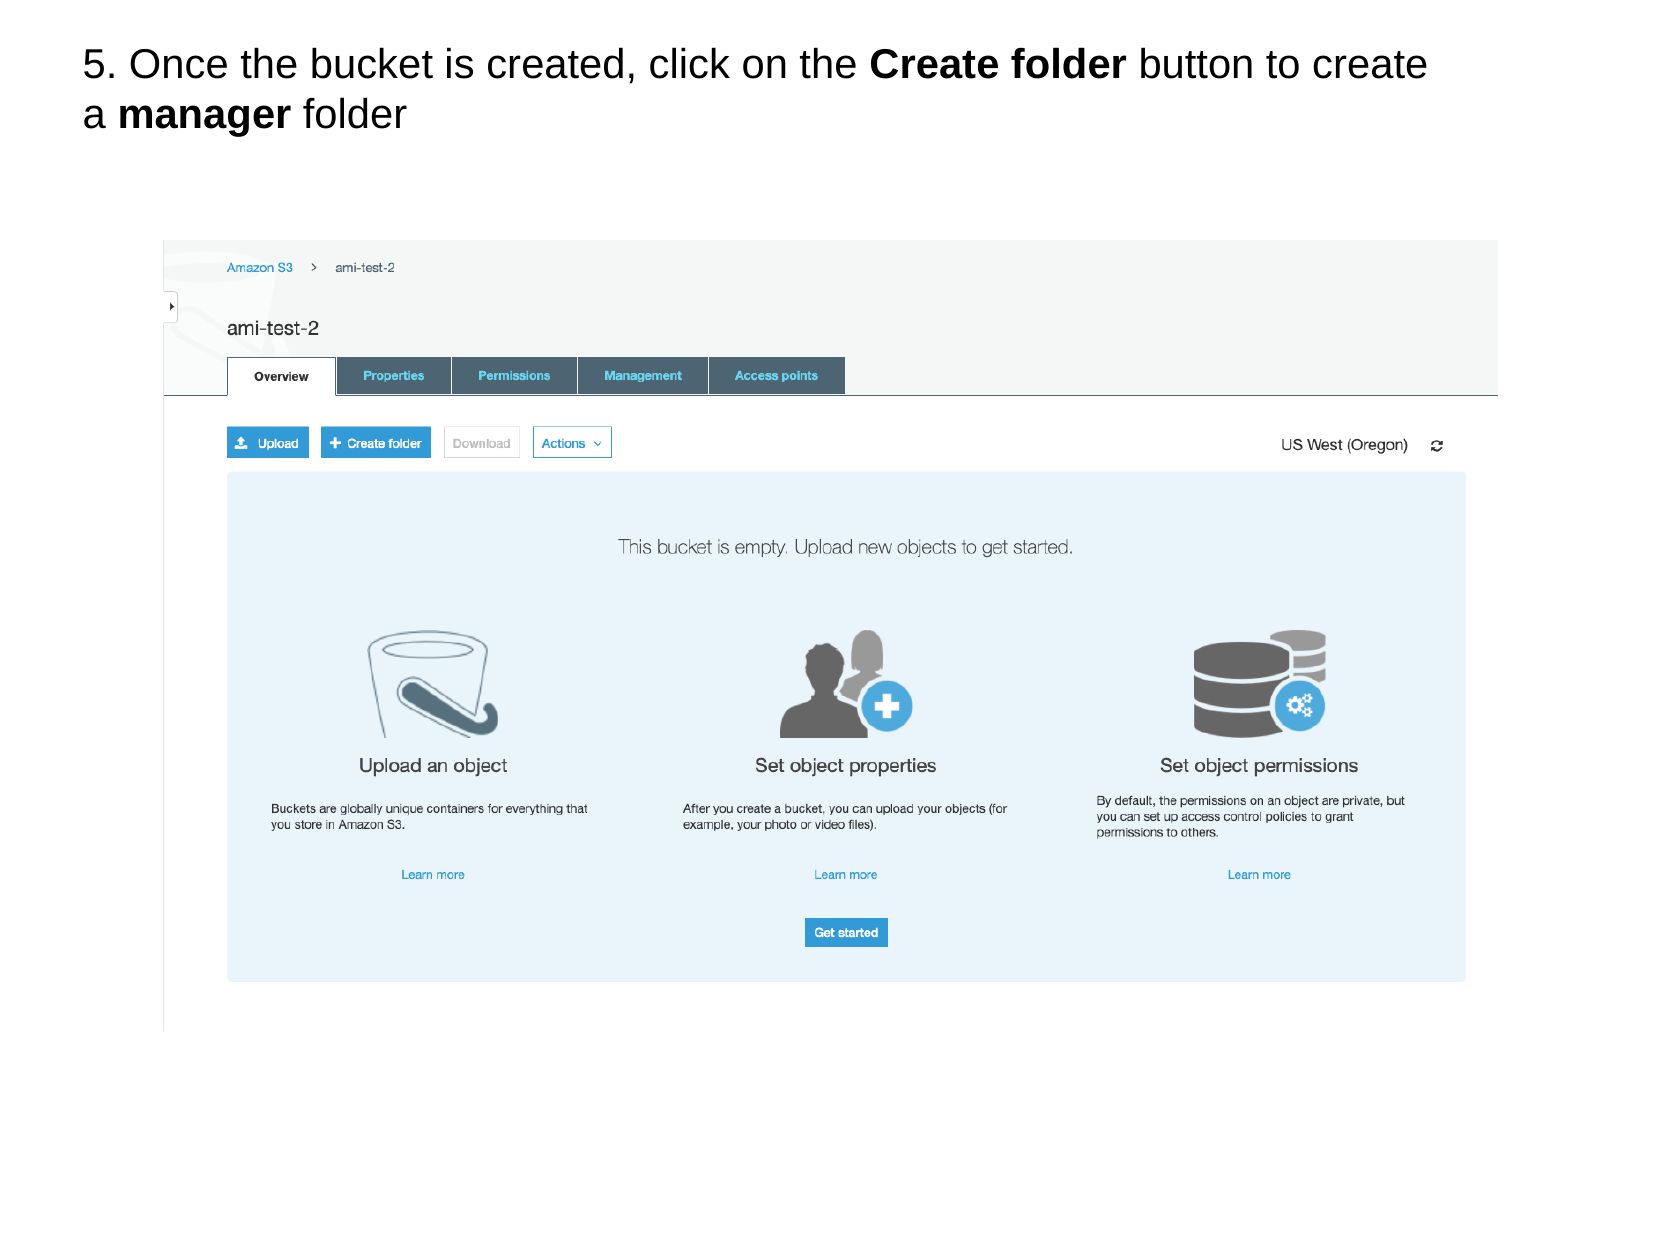

# 5. Once the bucket is created, click on the Create folder button to create a manager folder